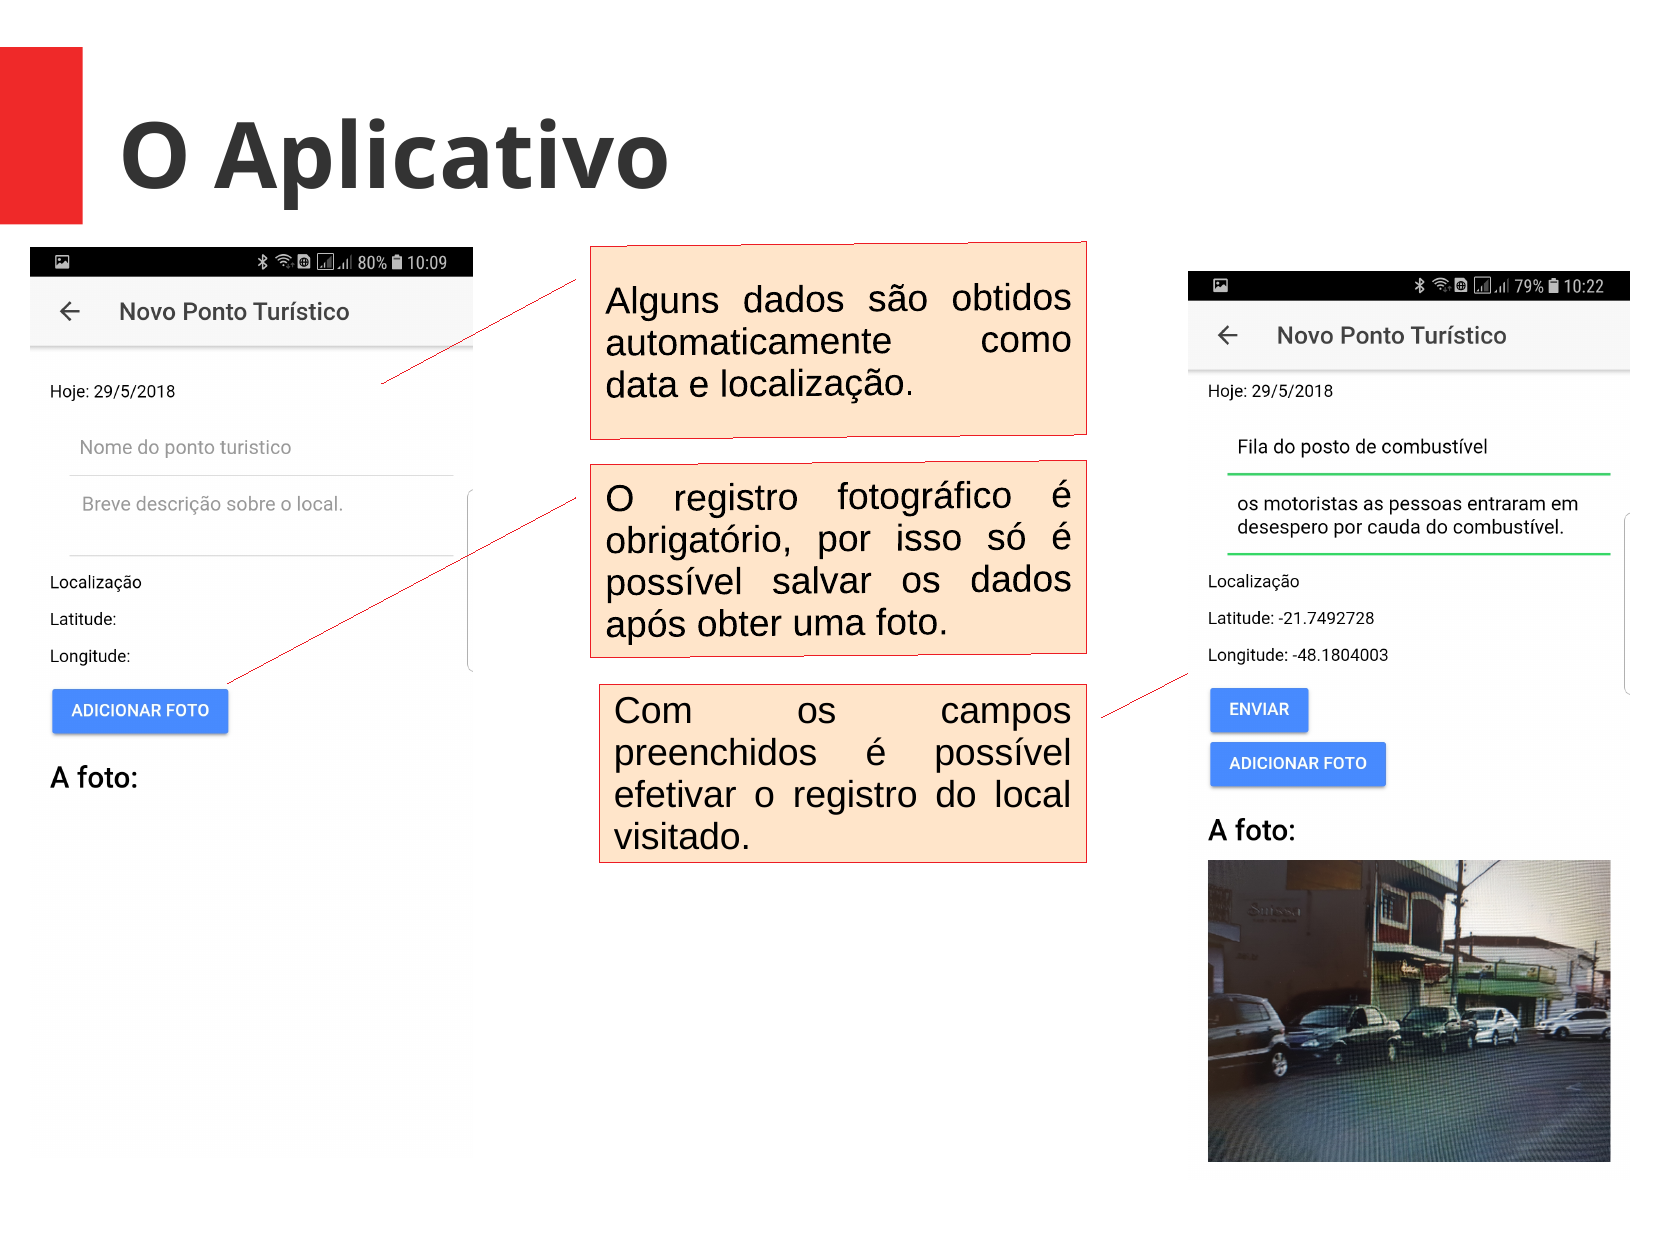

# O Aplicativo
Alguns dados são obtidos automaticamente como data e localização.
O registro fotográfico é obrigatório, por isso só é possível salvar os dados após obter uma foto.
Com os campos preenchidos é possível efetivar o registro do local visitado.
5